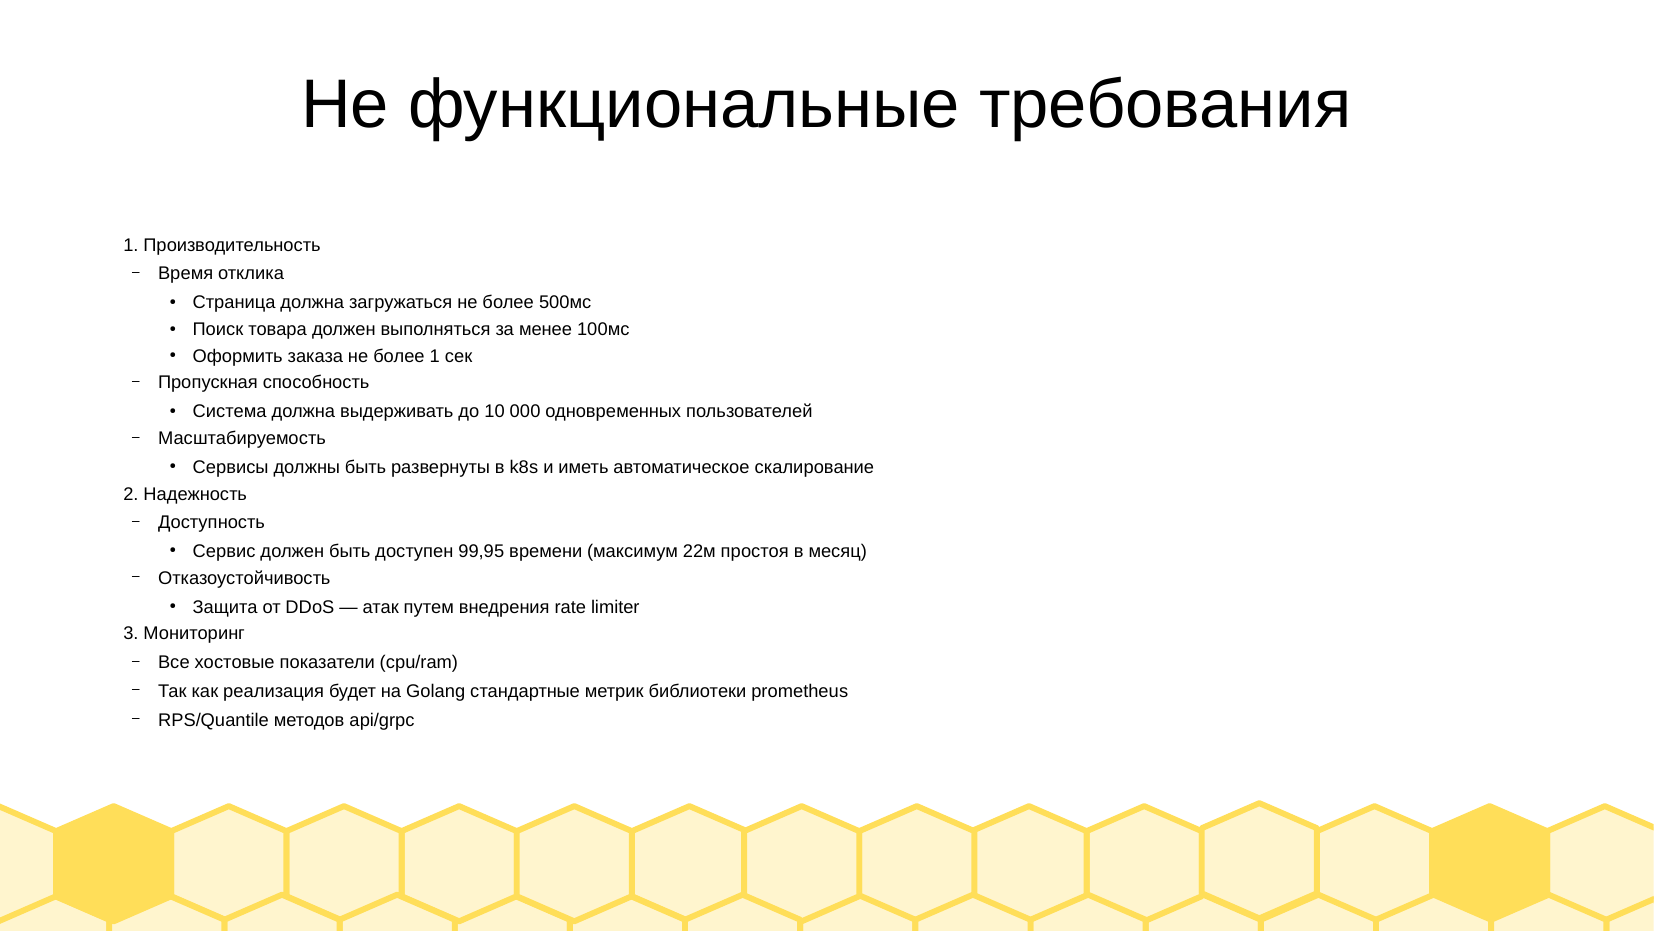

# Не функциональные требования
1. Производительность
Время отклика
Страница должна загружаться не более 500мс
Поиск товара должен выполняться за менее 100мс
Оформить заказа не более 1 сек
Пропускная способность
Система должна выдерживать до 10 000 одновременных пользователей
Масштабируемость
Сервисы должны быть развернуты в k8s и иметь автоматическое скалирование
2. Надежность
Доступность
Сервис должен быть доступен 99,95 времени (максимум 22м простоя в месяц)
Отказоустойчивость
Защита от DDoS — атак путем внедрения rate limiter
3. Мониторинг
Все хостовые показатели (cpu/ram)
Так как реализация будет на Golang стандартные метрик библиотеки prometheus
RPS/Quantile методов api/grpc